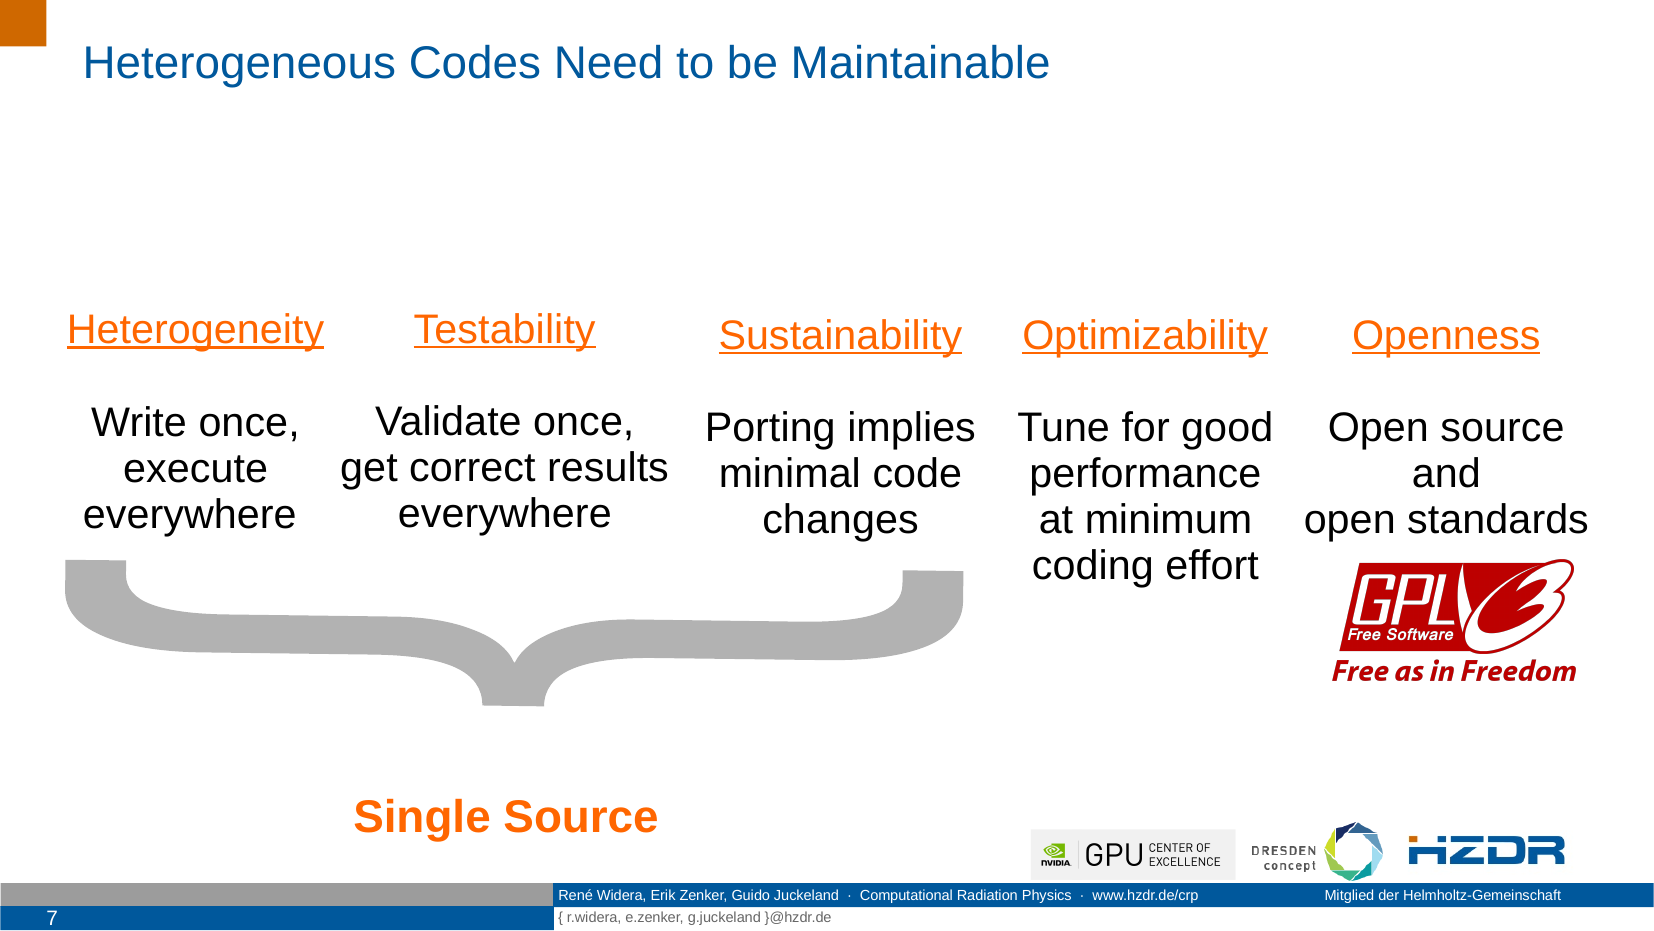

# Heterogeneous Codes Need to be Maintainable
Testability
Validate once,
get correct results
everywhere
Heterogeneity
Write once, execute everywhere
Sustainability
Porting implies
minimal code changes
Optimizability
Tune for good performance at minimum coding effort
Openness
Open source
and
open standards
Single Source